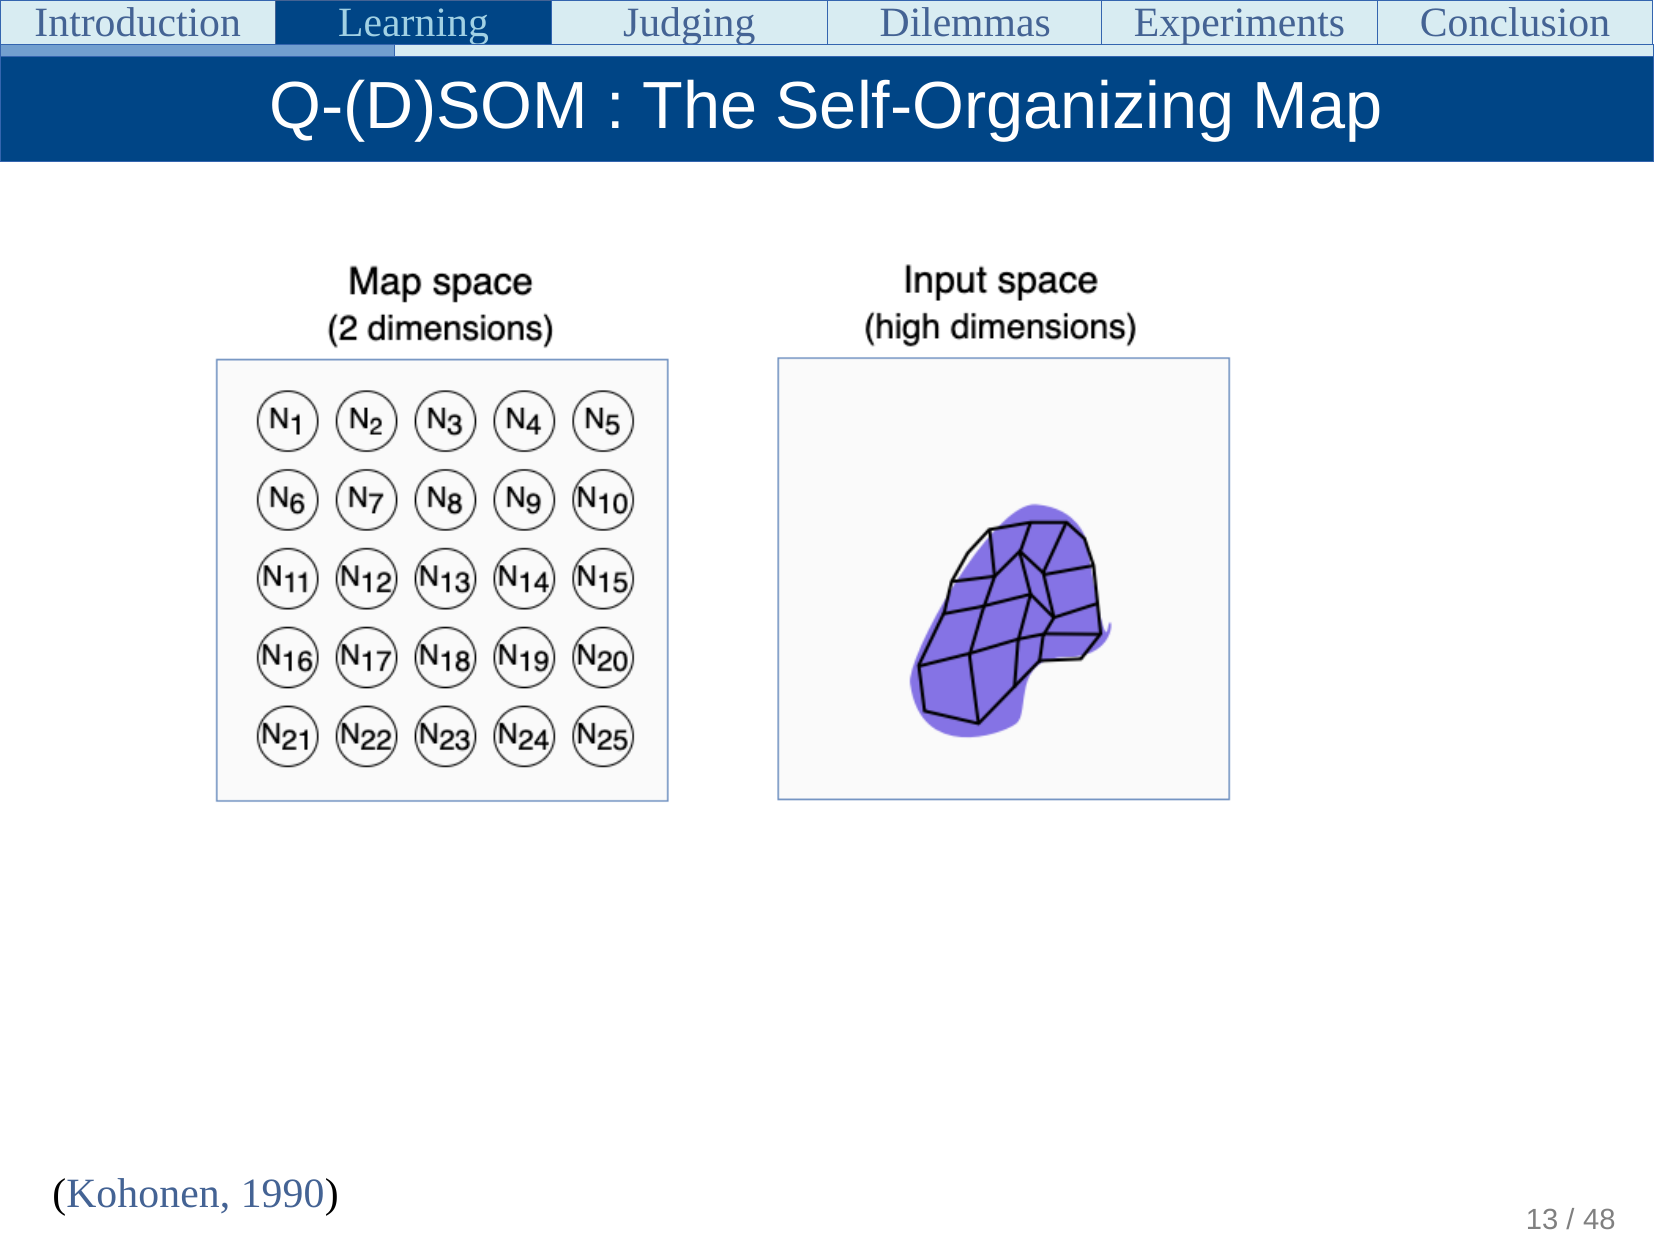

# Q-(D)SOM : The Self-Organizing Map
(Kohonen, 1990)